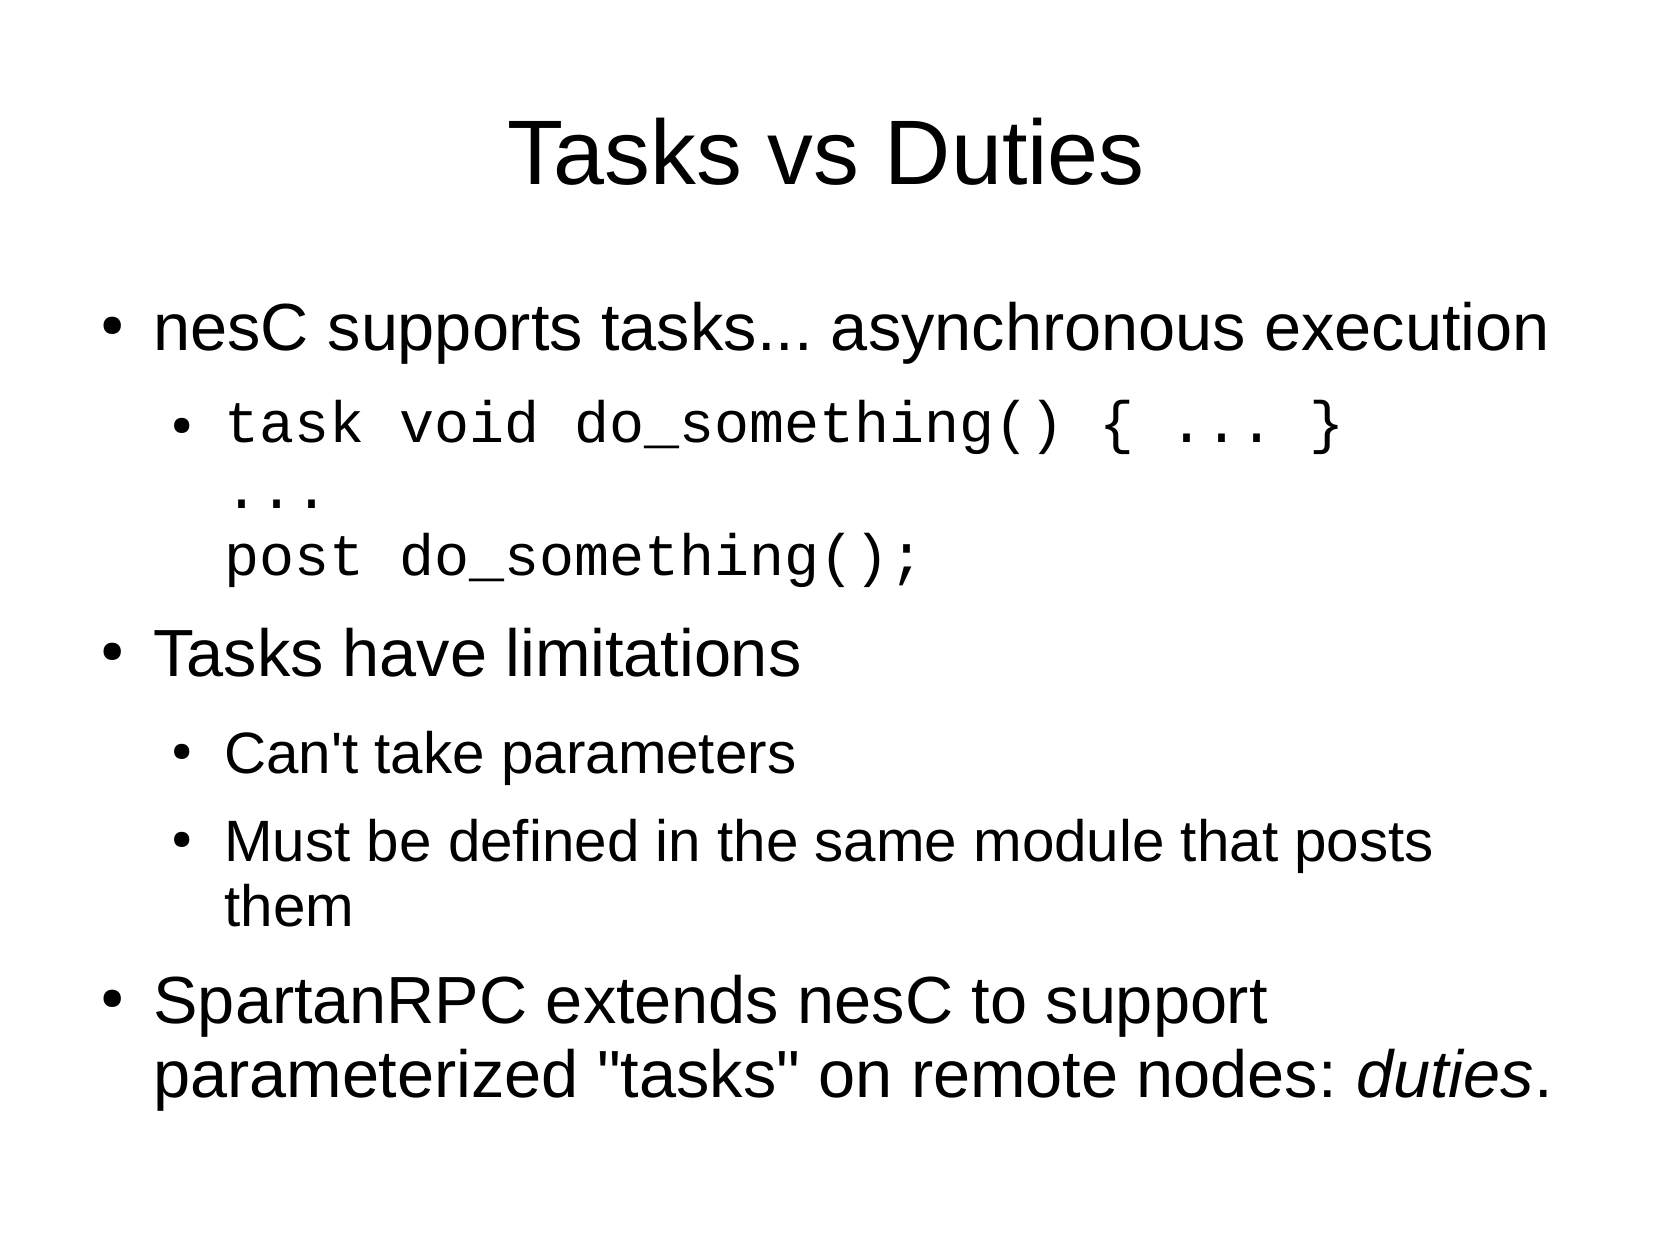

# Tasks vs Duties
nesC supports tasks... asynchronous execution
task void do_something() { ... }
...
post do_something();
Tasks have limitations
Can't take parameters
Must be defined in the same module that posts them
SpartanRPC extends nesC to support parameterized "tasks" on remote nodes: duties.